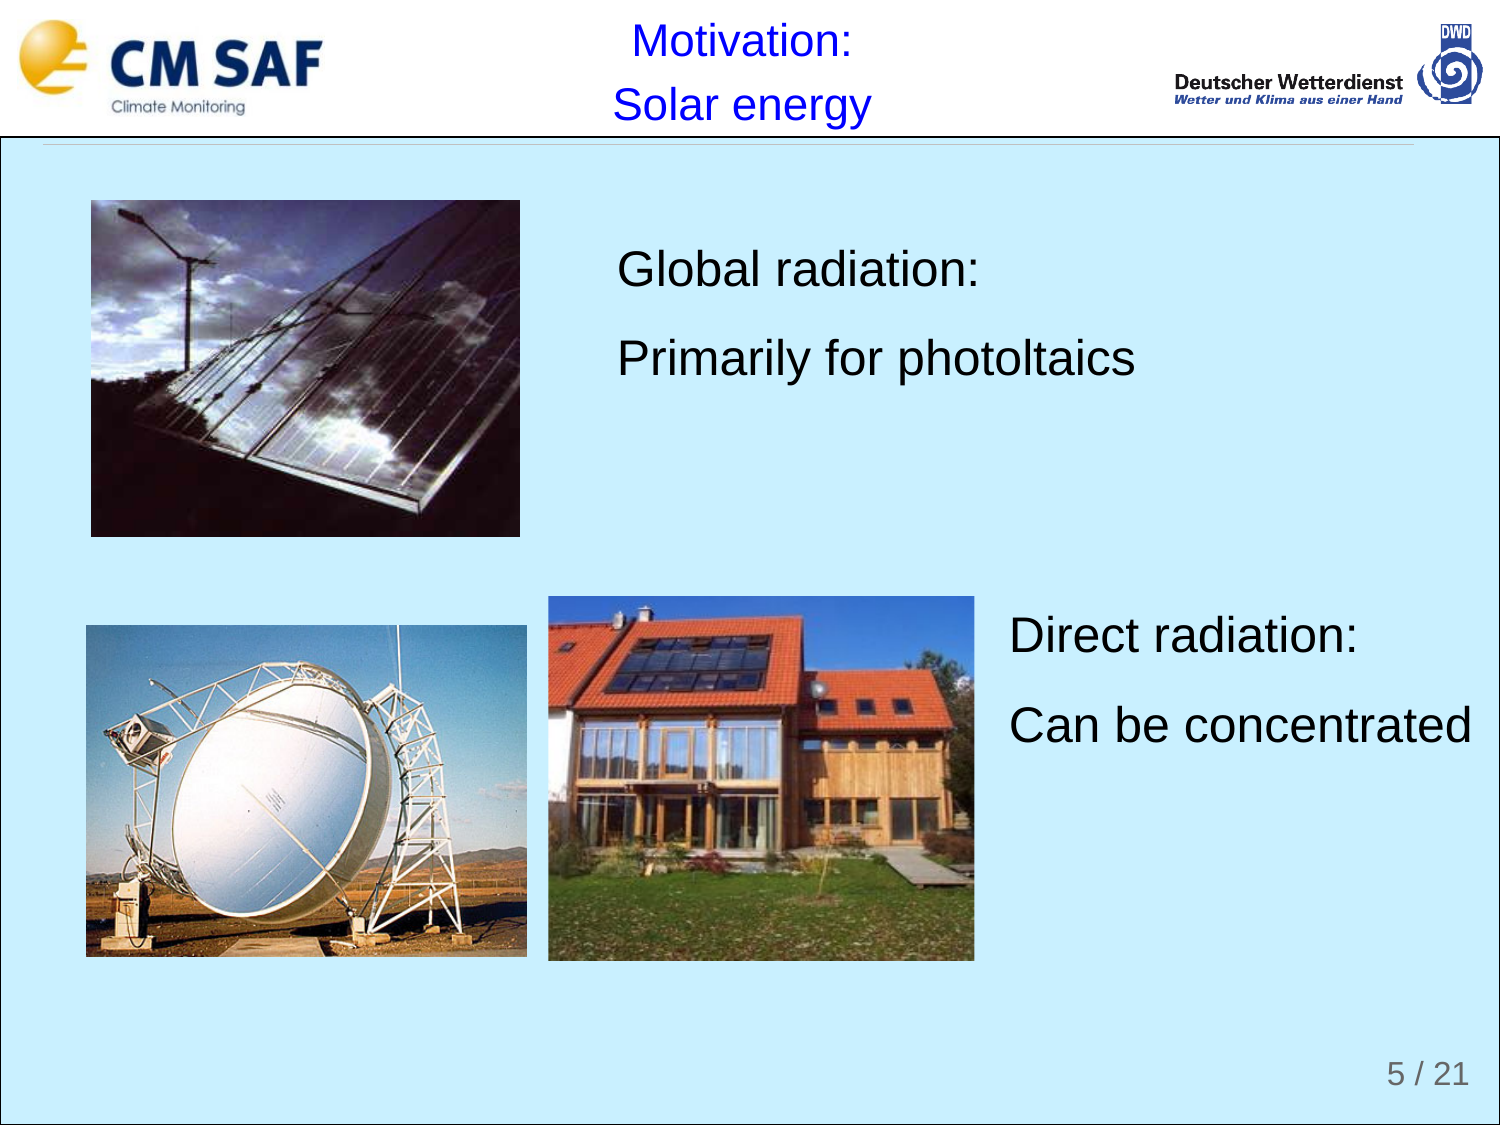

Motivation:
Solar energy
# Global radiation:
Primarily for photoltaics
Direct radiation:
Can be concentrated